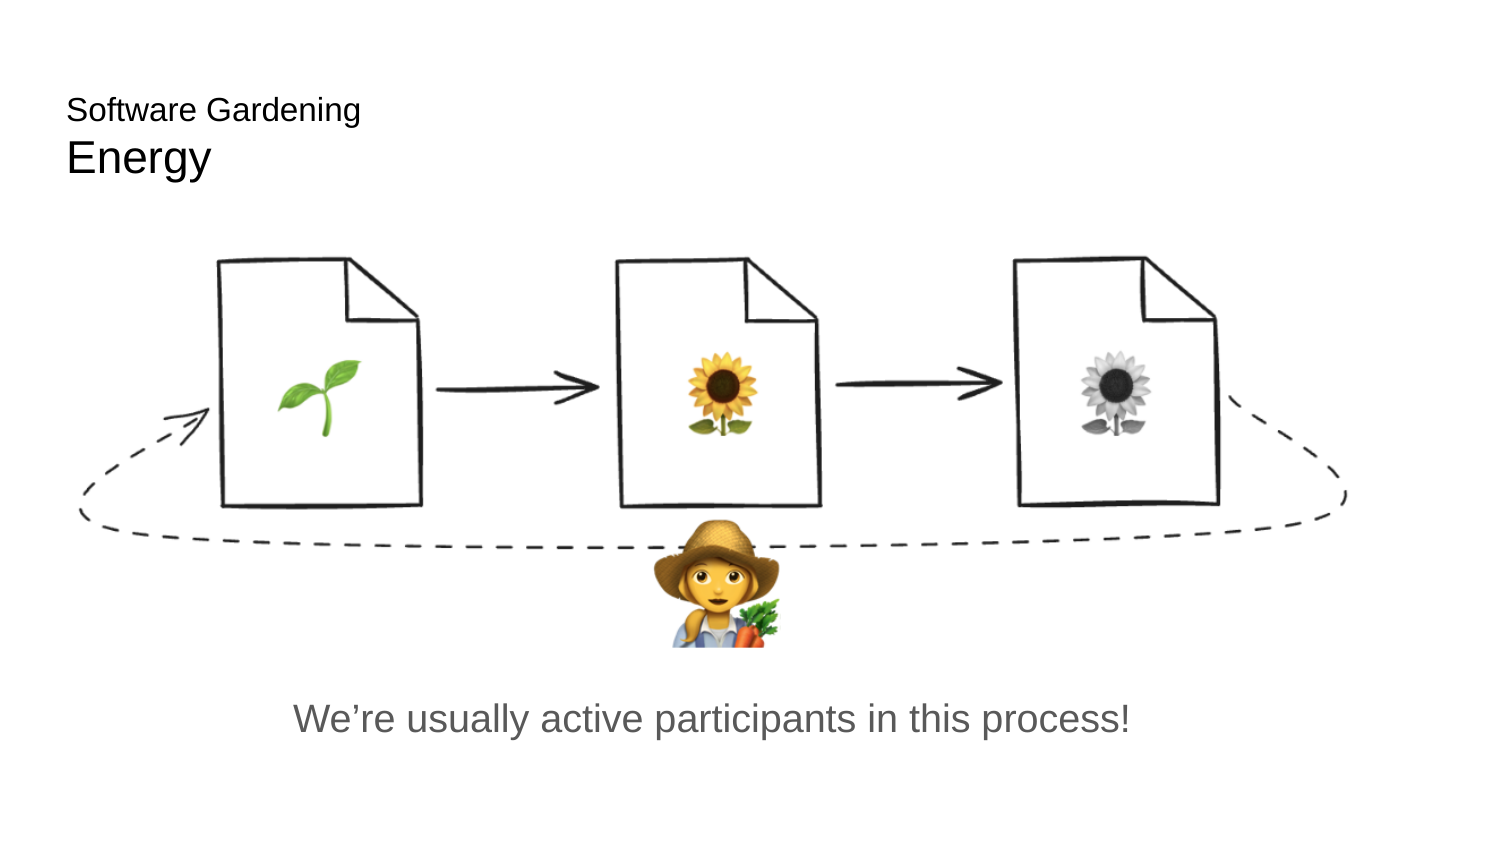

Software Gardening
Energy
We’re usually active participants in this process!
#